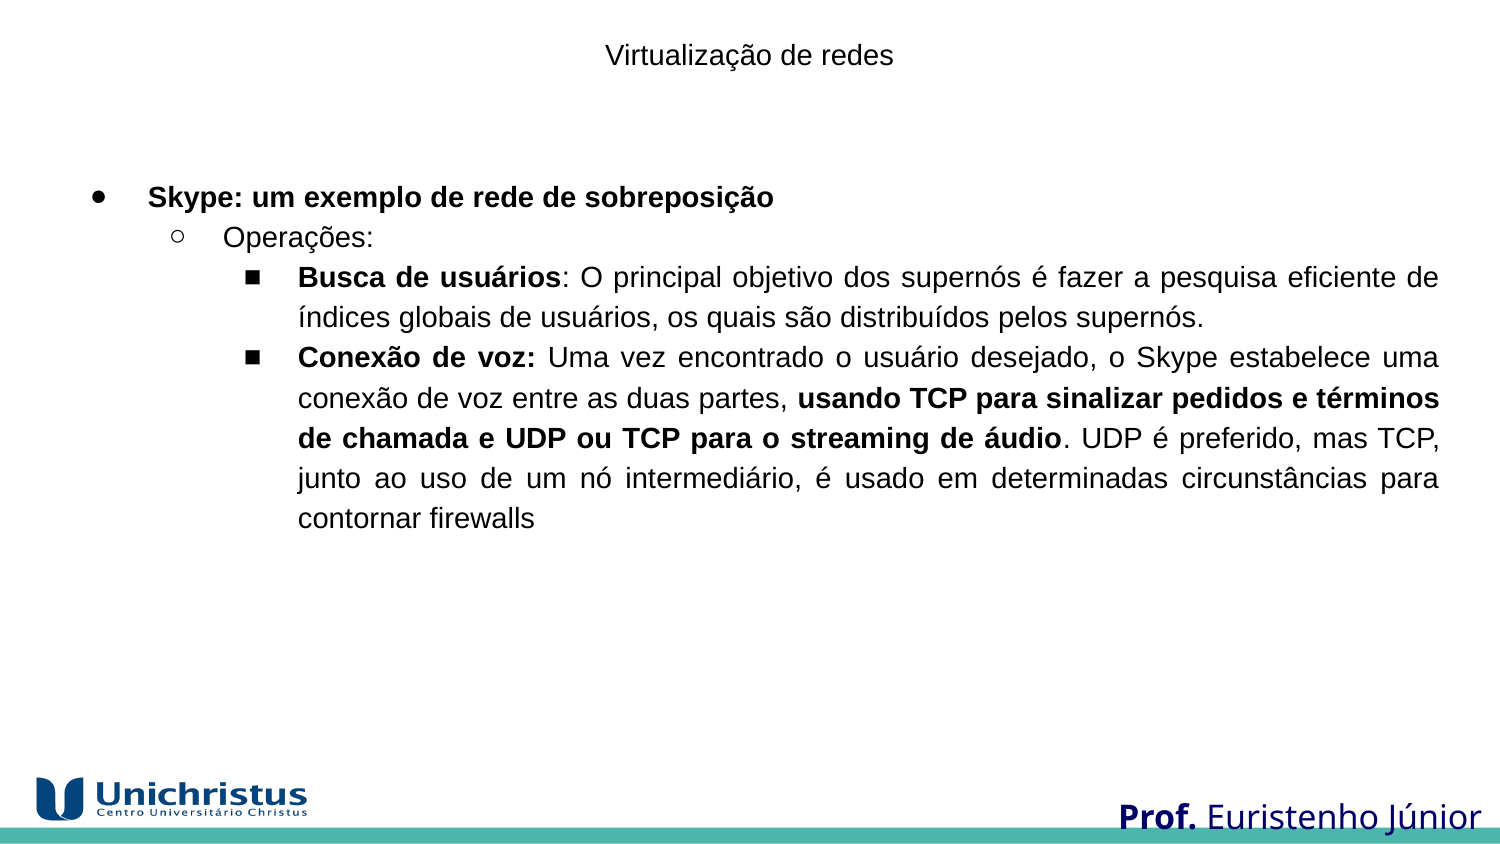

# Virtualização de redes
Skype: um exemplo de rede de sobreposição
Operações:
Busca de usuários: O principal objetivo dos supernós é fazer a pesquisa eficiente de índices globais de usuários, os quais são distribuídos pelos supernós.
Conexão de voz: Uma vez encontrado o usuário desejado, o Skype estabelece uma conexão de voz entre as duas partes, usando TCP para sinalizar pedidos e términos de chamada e UDP ou TCP para o streaming de áudio. UDP é preferido, mas TCP, junto ao uso de um nó intermediário, é usado em determinadas circunstâncias para contornar firewalls